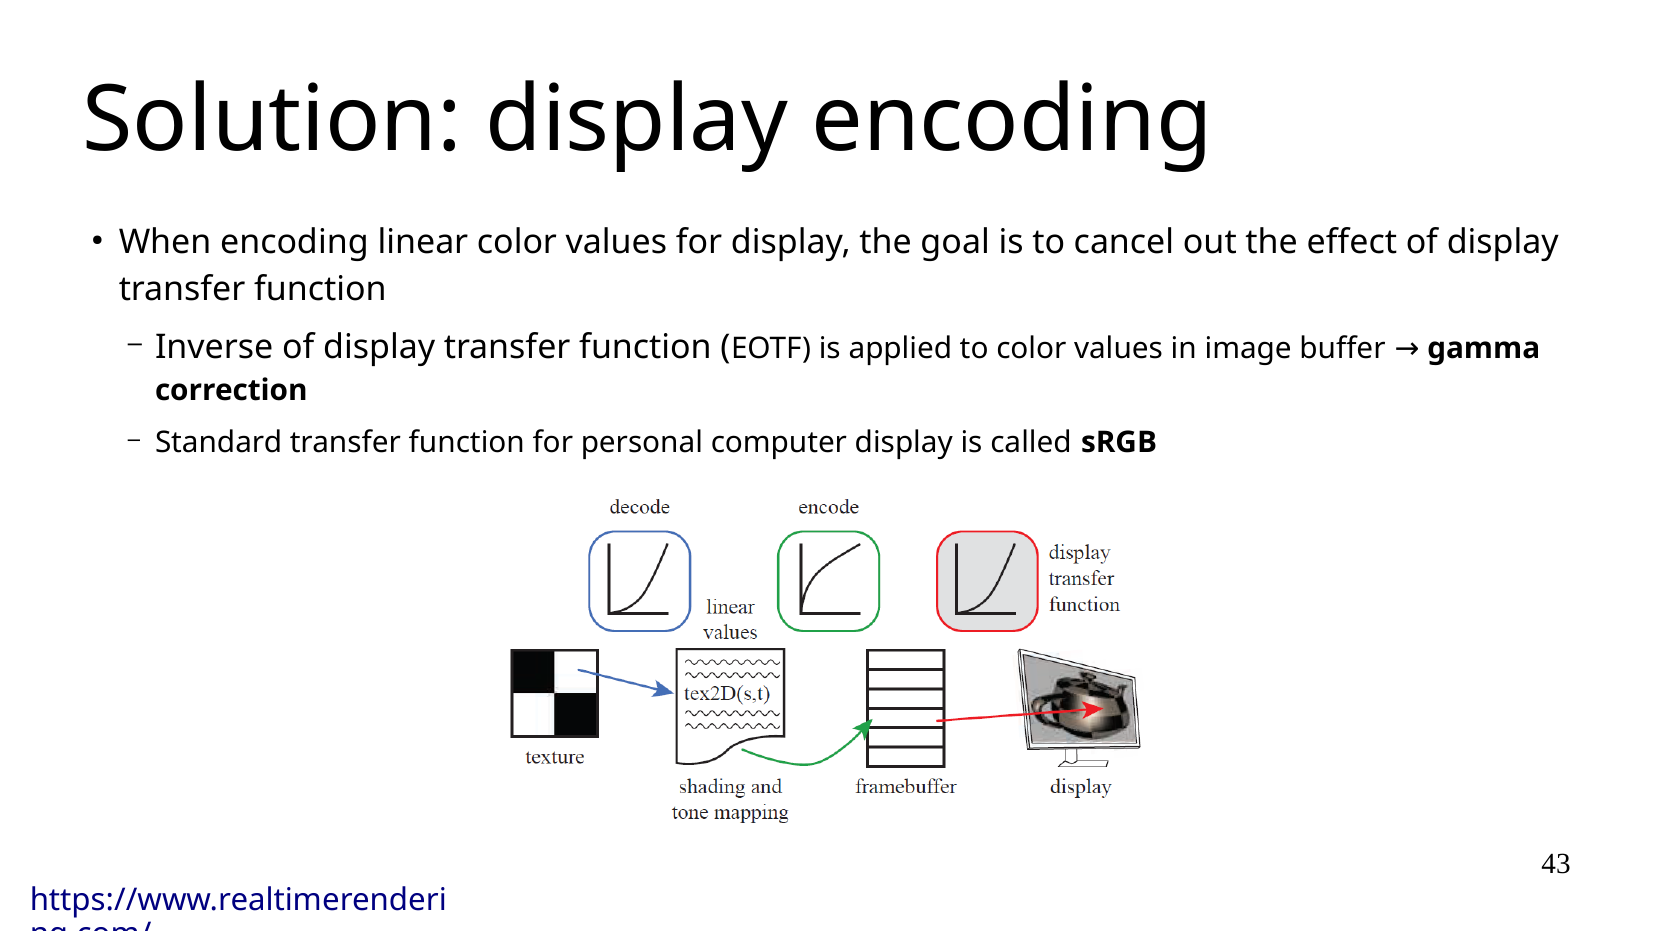

# Solution: display encoding
When encoding linear color values for display, the goal is to cancel out the effect of display transfer function
Inverse of display transfer function (EOTF) is applied to color values in image buffer → gamma correction
Standard transfer function for personal computer display is called sRGB
43
https://www.realtimerendering.com/